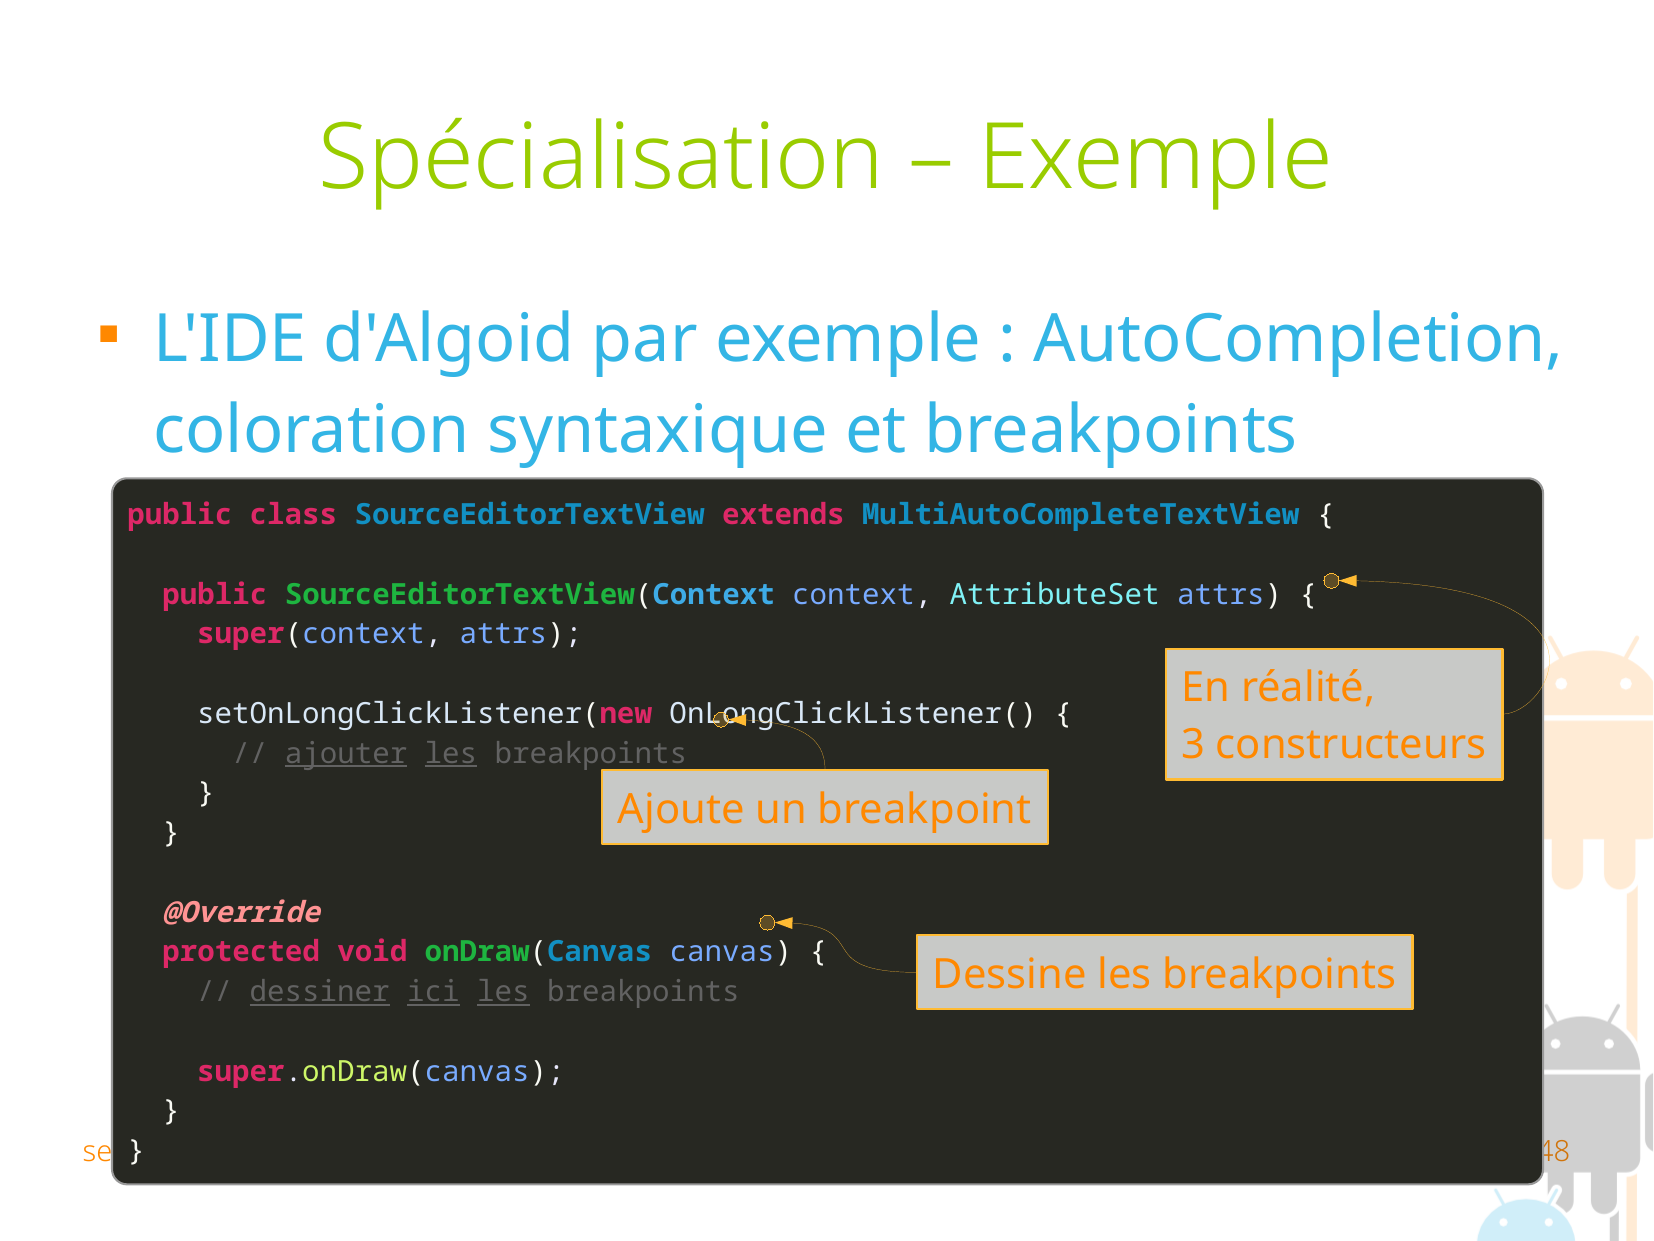

# Spécialisation – Exemple
L'IDE d'Algoid par exemple : AutoCompletion, coloration syntaxique et breakpoints
public class SourceEditorTextView extends MultiAutoCompleteTextView {
 public SourceEditorTextView(Context context, AttributeSet attrs) {
 super(context, attrs);
 setOnLongClickListener(new OnLongClickListener() {
 // ajouter les breakpoints
 }
 }
 @Override
 protected void onDraw(Canvas canvas) {
 // dessiner ici les breakpoints
 super.onDraw(canvas);
 }
}
En réalité,
3 constructeurs
Ajoute un breakpoint
Dessine les breakpoints
session sept 2016
Yann Caron (c) 2014
48